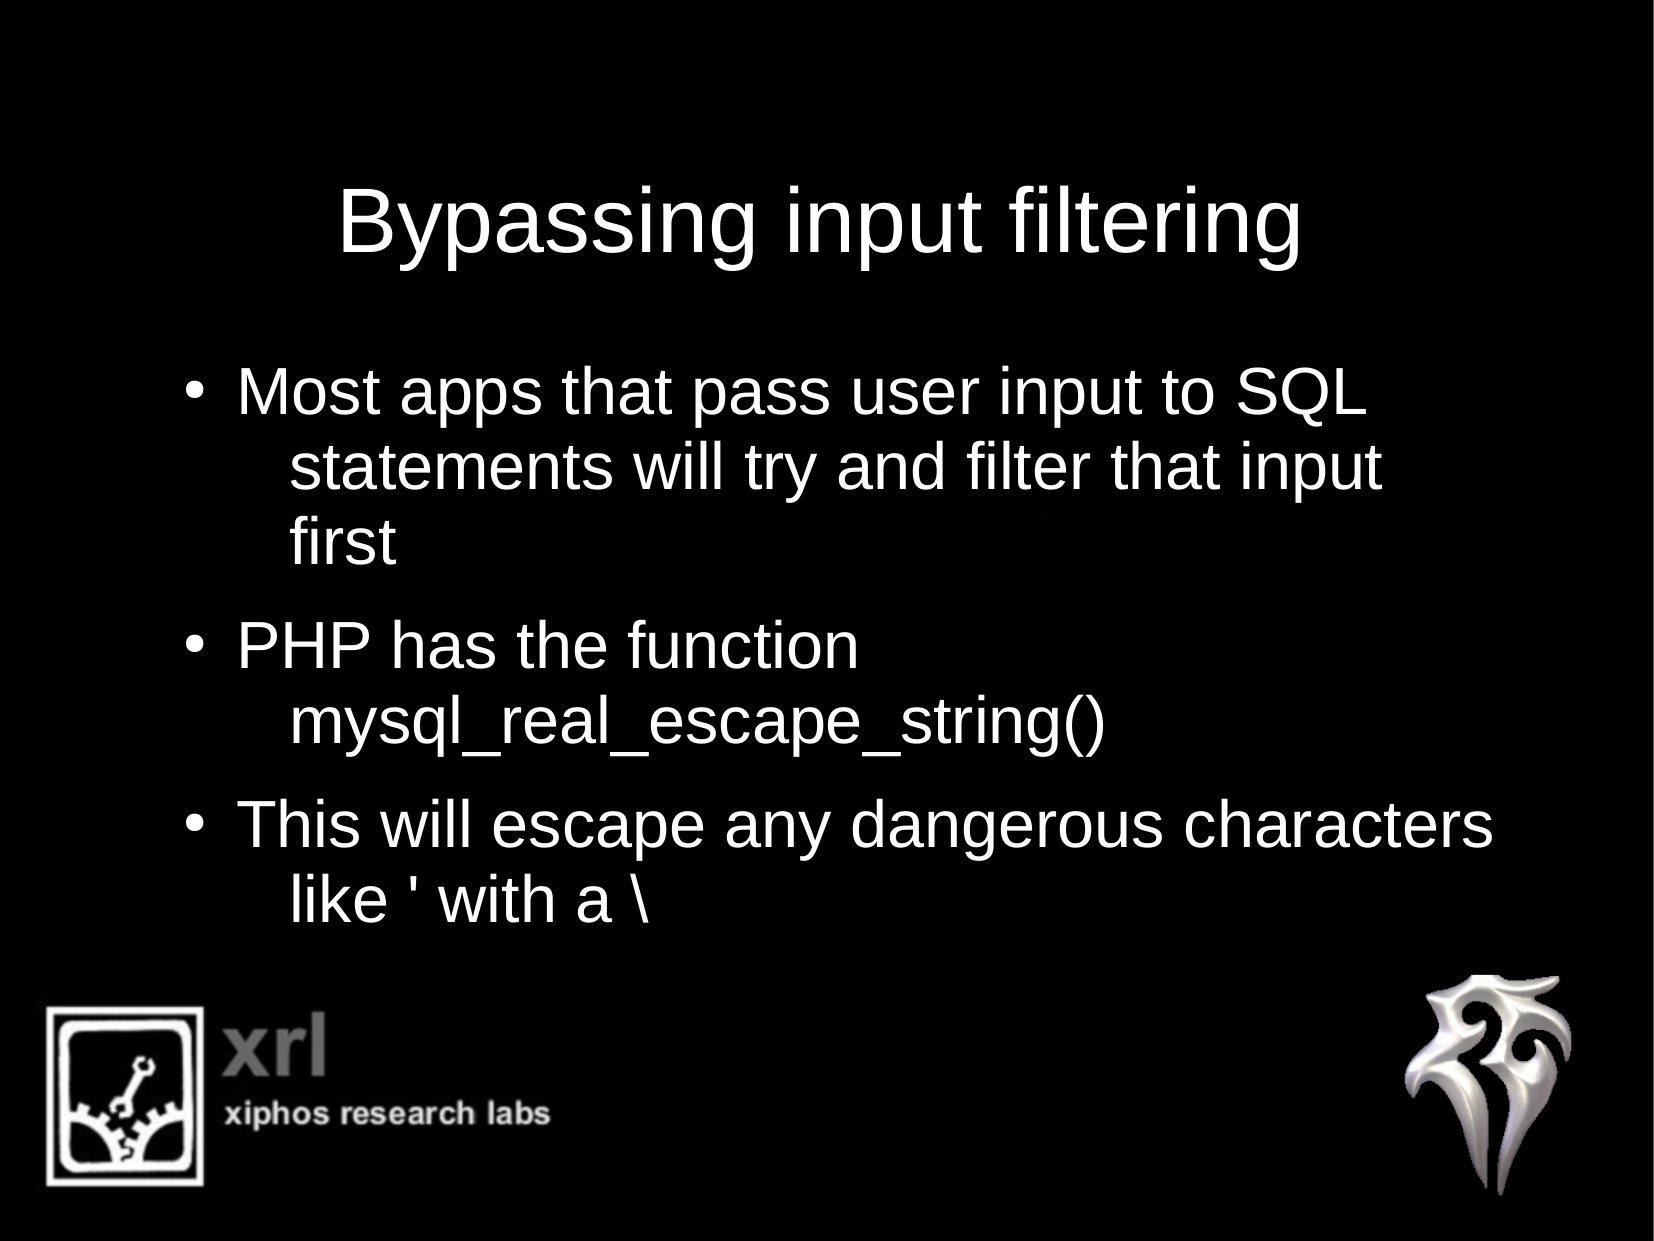

# Bypassing input filtering
Most apps that pass user input to SQL statements will try and filter that input first
PHP has the function mysql_real_escape_string()
This will escape any dangerous characters like ' with a \